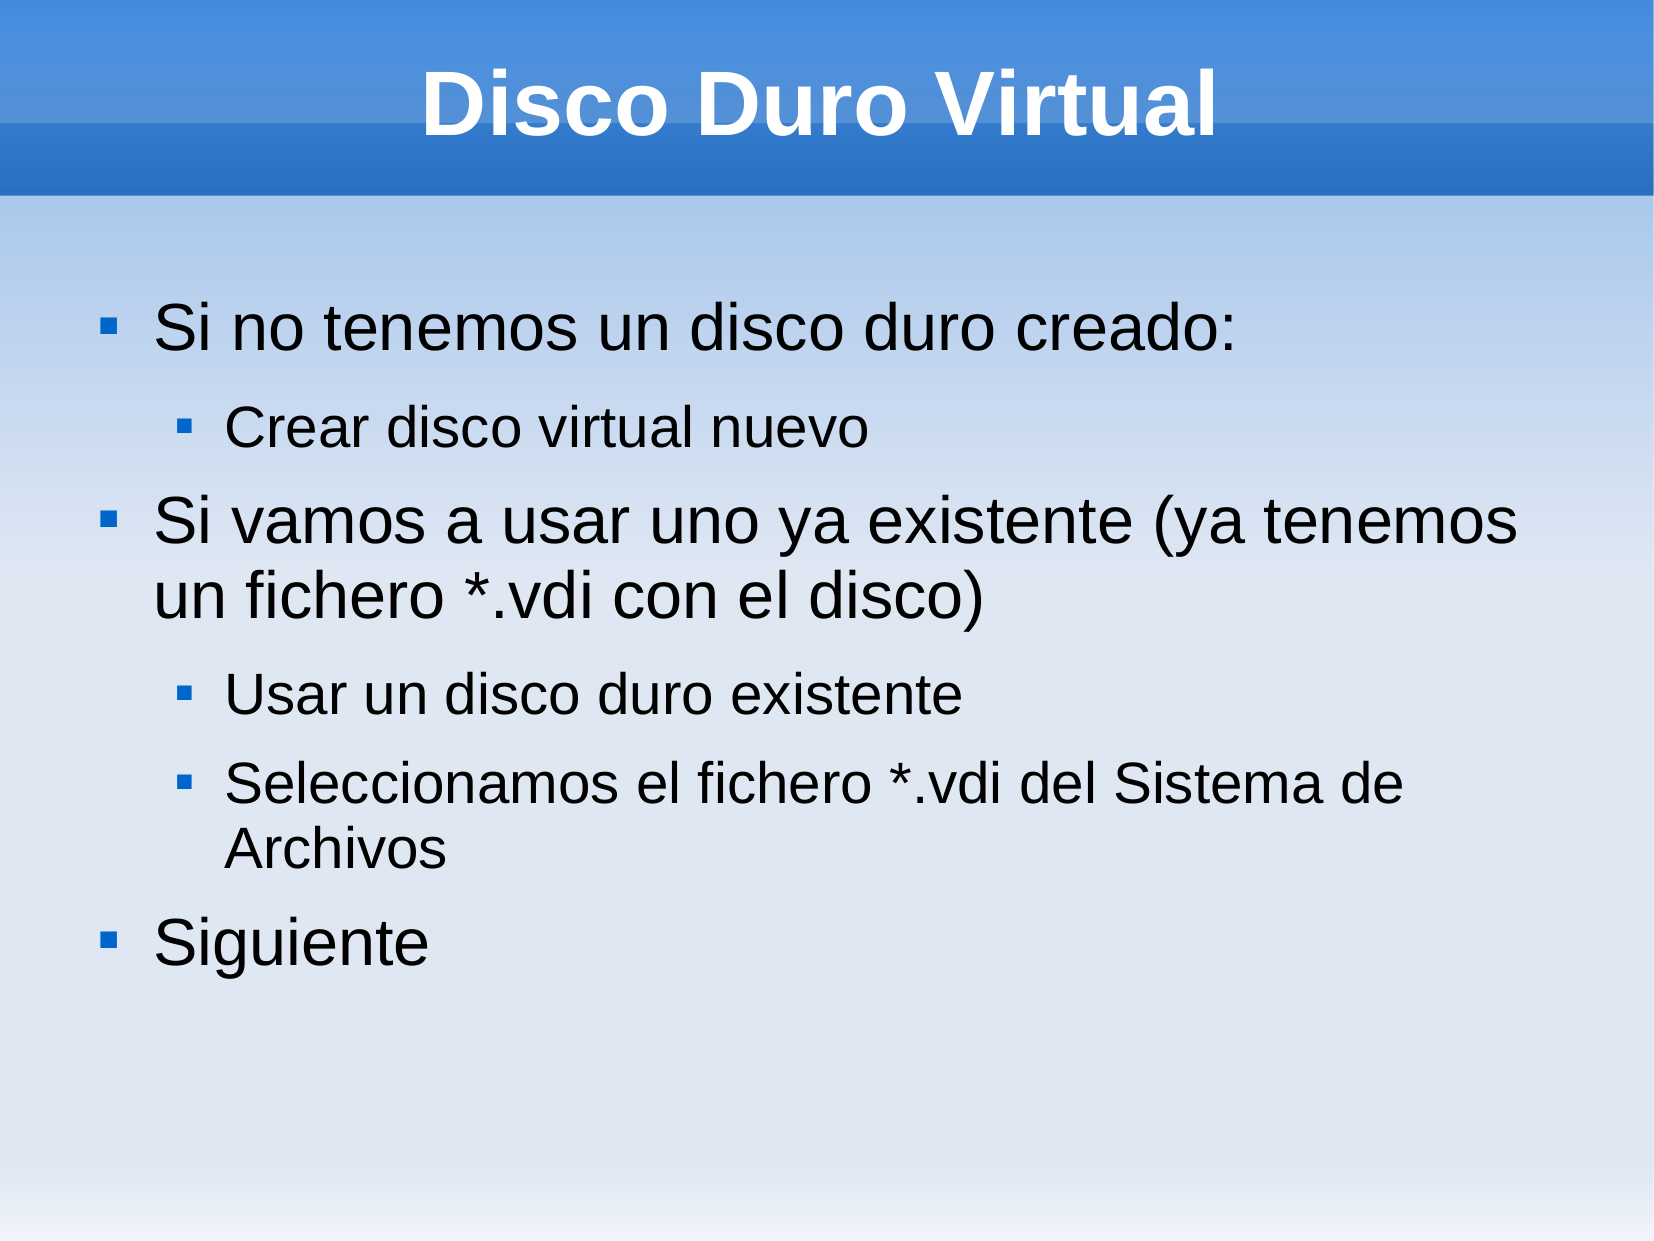

# Disco Duro Virtual
Si no tenemos un disco duro creado:
Crear disco virtual nuevo
Si vamos a usar uno ya existente (ya tenemos un fichero *.vdi con el disco)
Usar un disco duro existente
Seleccionamos el fichero *.vdi del Sistema de Archivos
Siguiente